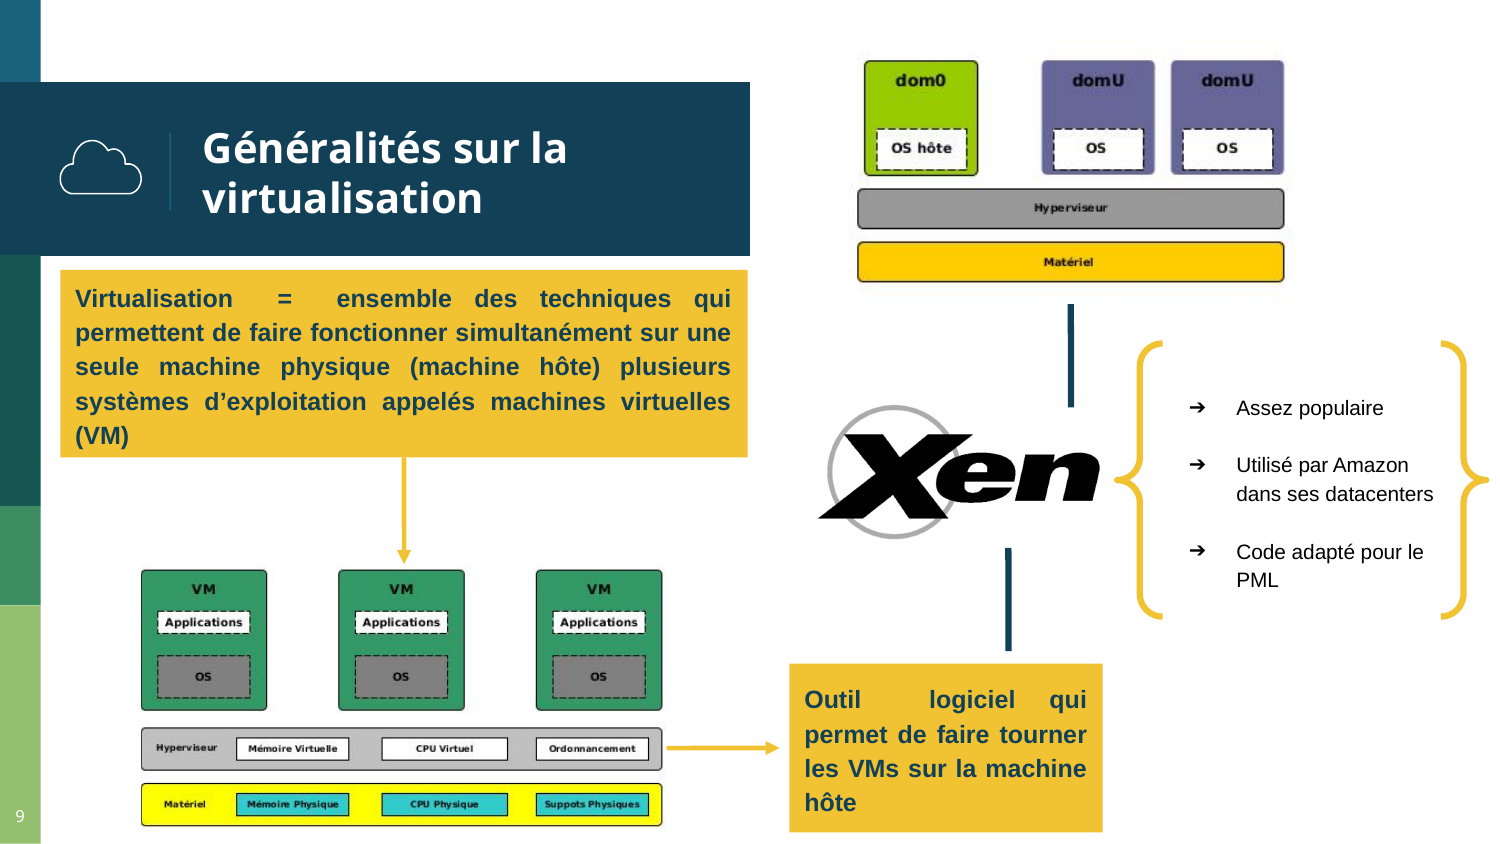

# Généralités sur la virtualisation
Virtualisation = ensemble des techniques qui permettent de faire fonctionner simultanément sur une seule machine physique (machine hôte) plusieurs systèmes d’exploitation appelés machines virtuelles (VM)
Assez populaire
Utilisé par Amazon dans ses datacenters
Code adapté pour le PML
Outil logiciel qui permet de faire tourner les VMs sur la machine hôte